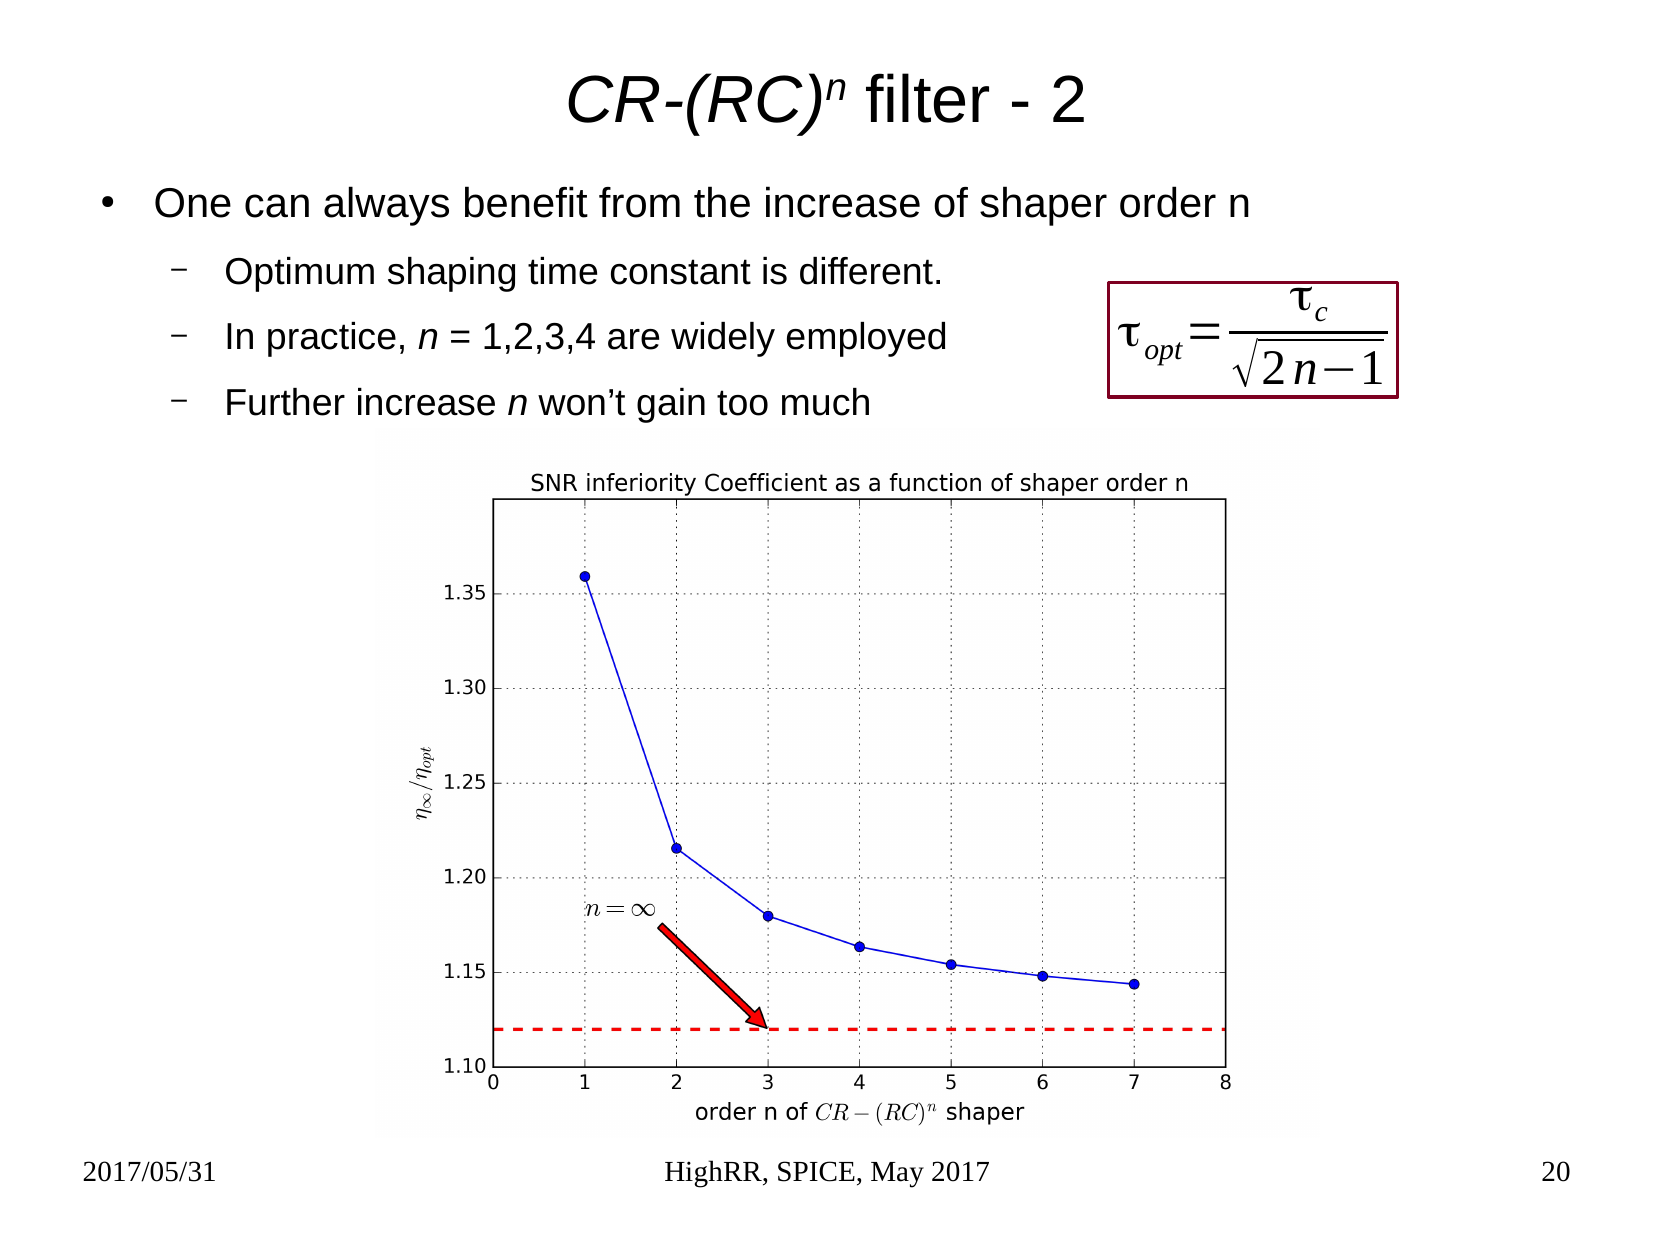

# CR-(RC)n filter - 2
One can always benefit from the increase of shaper order n
Optimum shaping time constant is different.
In practice, n = 1,2,3,4 are widely employed
Further increase n won’t gain too much
2017/05/31
HighRR, SPICE, May 2017
20